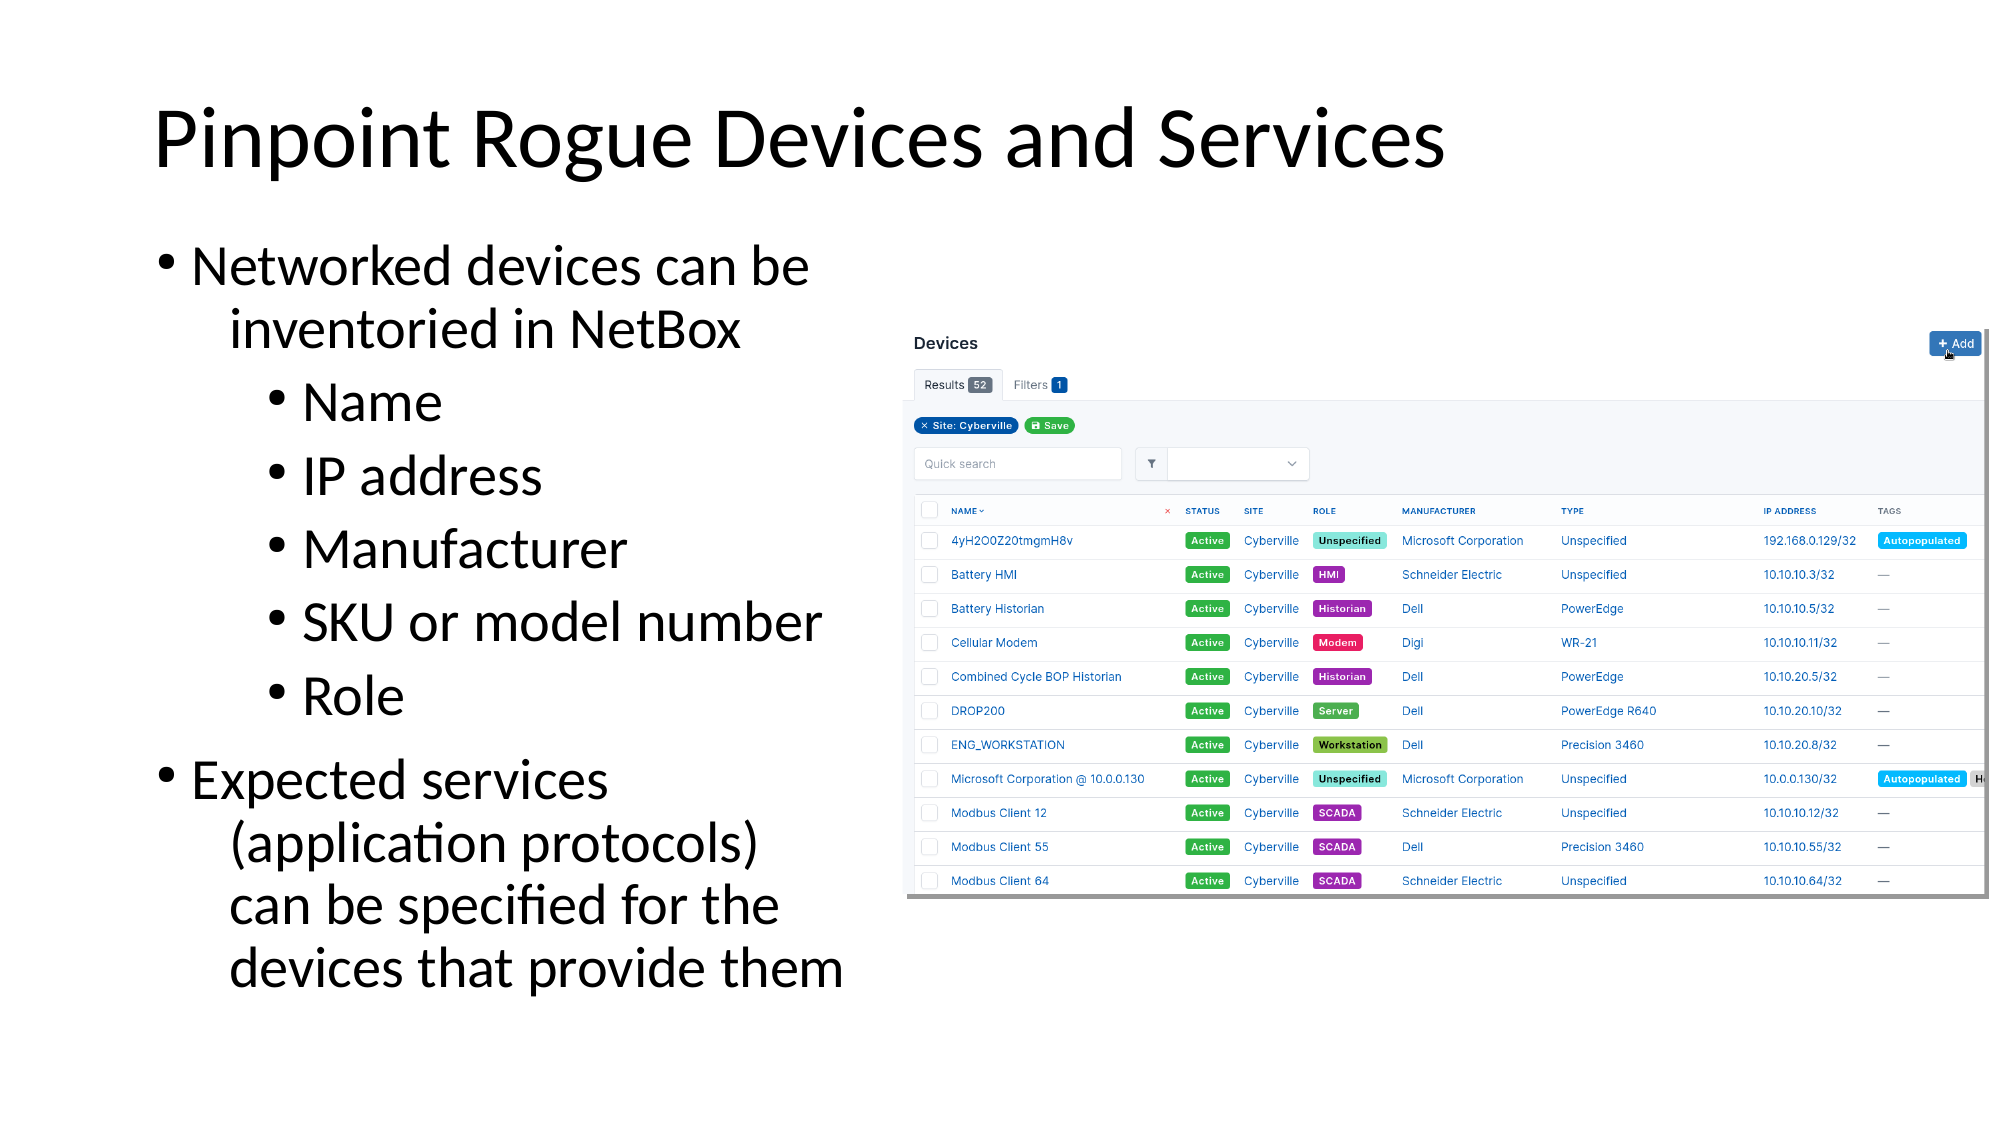

# Pinpoint Rogue Devices and Services
Networked devices can be inventoried in NetBox
Name
IP address
Manufacturer
SKU or model number
Role
Expected services (application protocols) can be specified for the devices that provide them